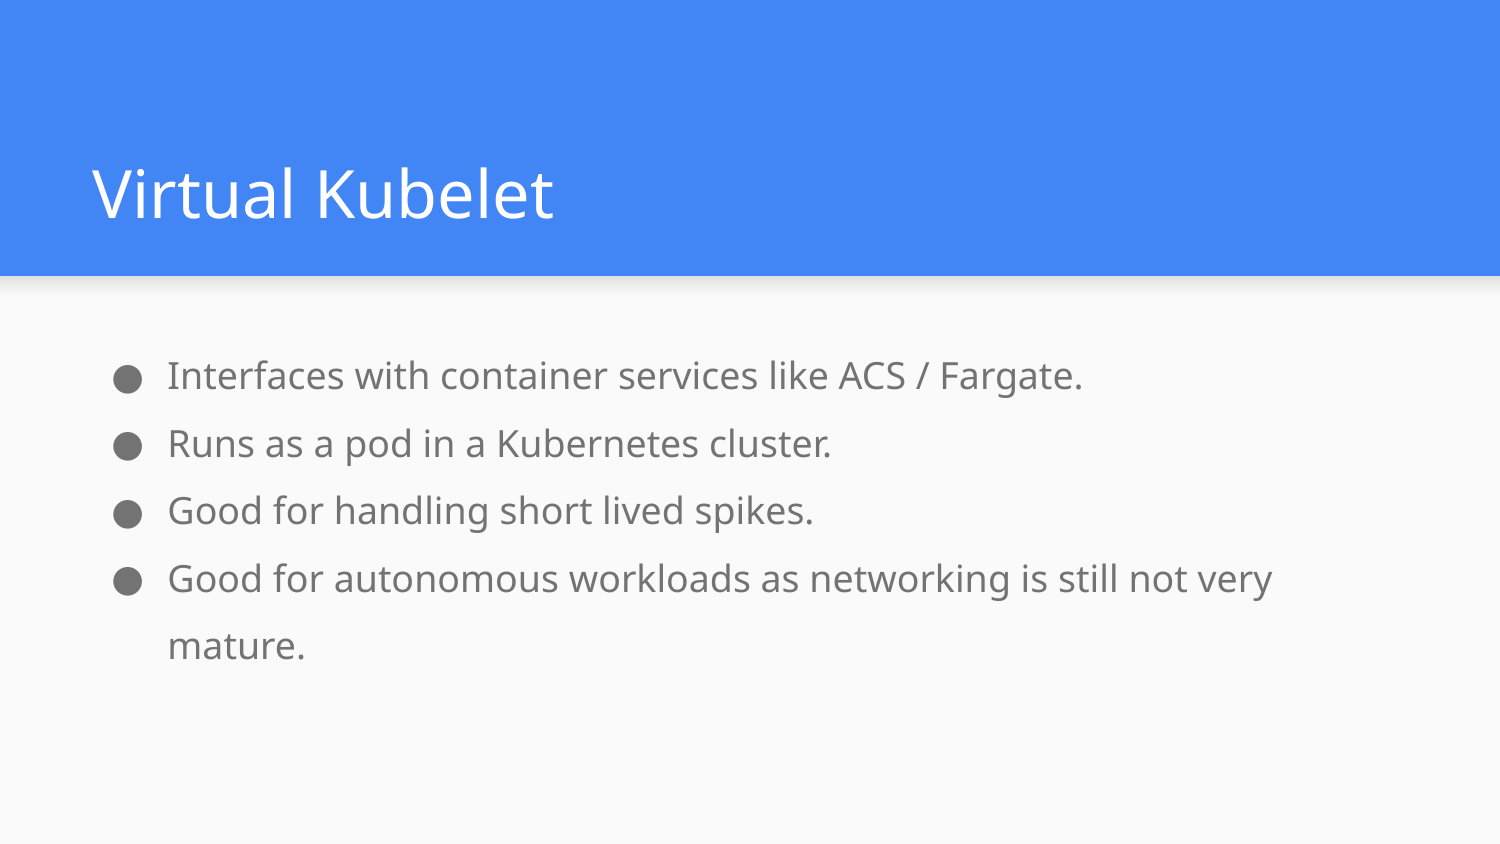

# Virtual Kubelet
Interfaces with container services like ACS / Fargate.
Runs as a pod in a Kubernetes cluster.
Good for handling short lived spikes.
Good for autonomous workloads as networking is still not very mature.